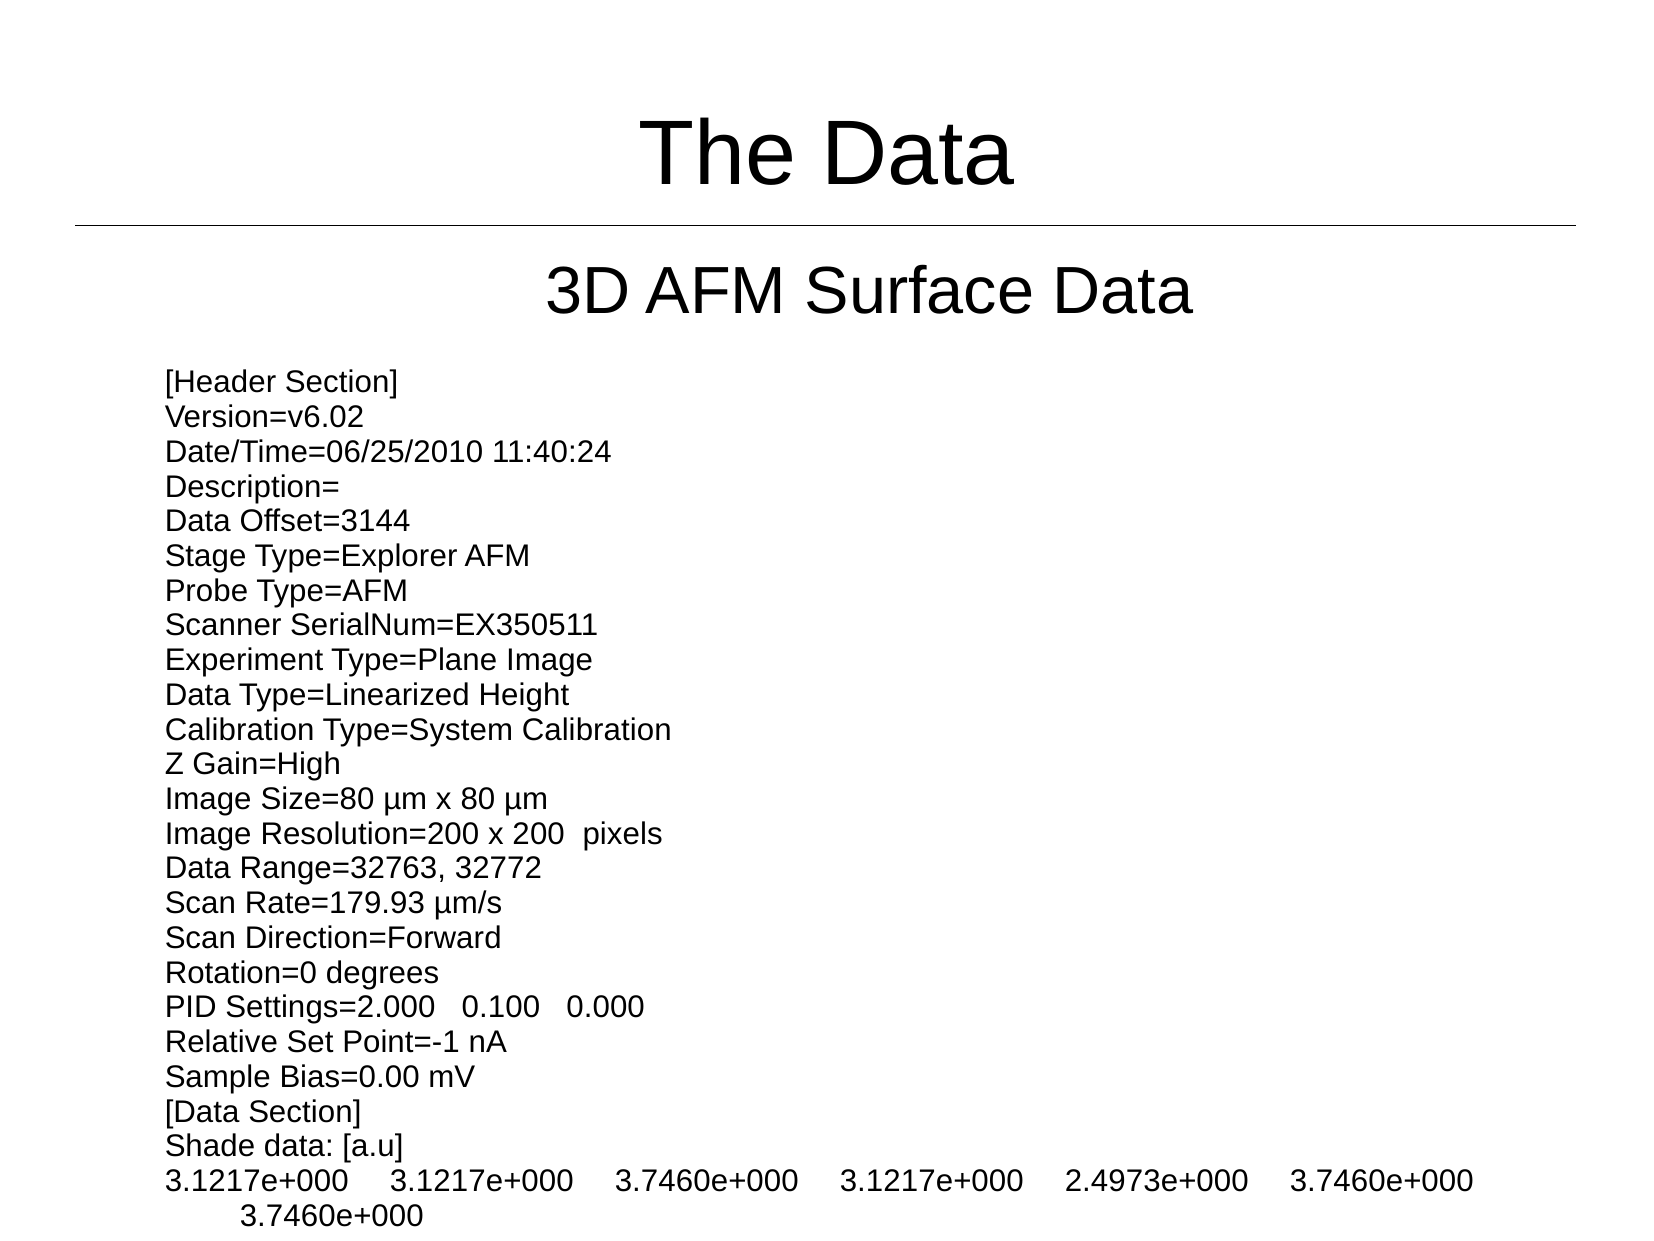

# The Data
 3D AFM Surface Data
[Header Section]
Version=v6.02
Date/Time=06/25/2010 11:40:24
Description=
Data Offset=3144
Stage Type=Explorer AFM
Probe Type=AFM
Scanner SerialNum=EX350511
Experiment Type=Plane Image
Data Type=Linearized Height
Calibration Type=System Calibration
Z Gain=High
Image Size=80 µm x 80 µm
Image Resolution=200 x 200 pixels
Data Range=32763, 32772
Scan Rate=179.93 µm/s
Scan Direction=Forward
Rotation=0 degrees
PID Settings=2.000 0.100 0.000
Relative Set Point=-1 nA
Sample Bias=0.00 mV
[Data Section]
Shade data: [a.u]
3.1217e+000	3.1217e+000	3.7460e+000	3.1217e+000	2.4973e+000	3.7460e+000	3.7460e+000